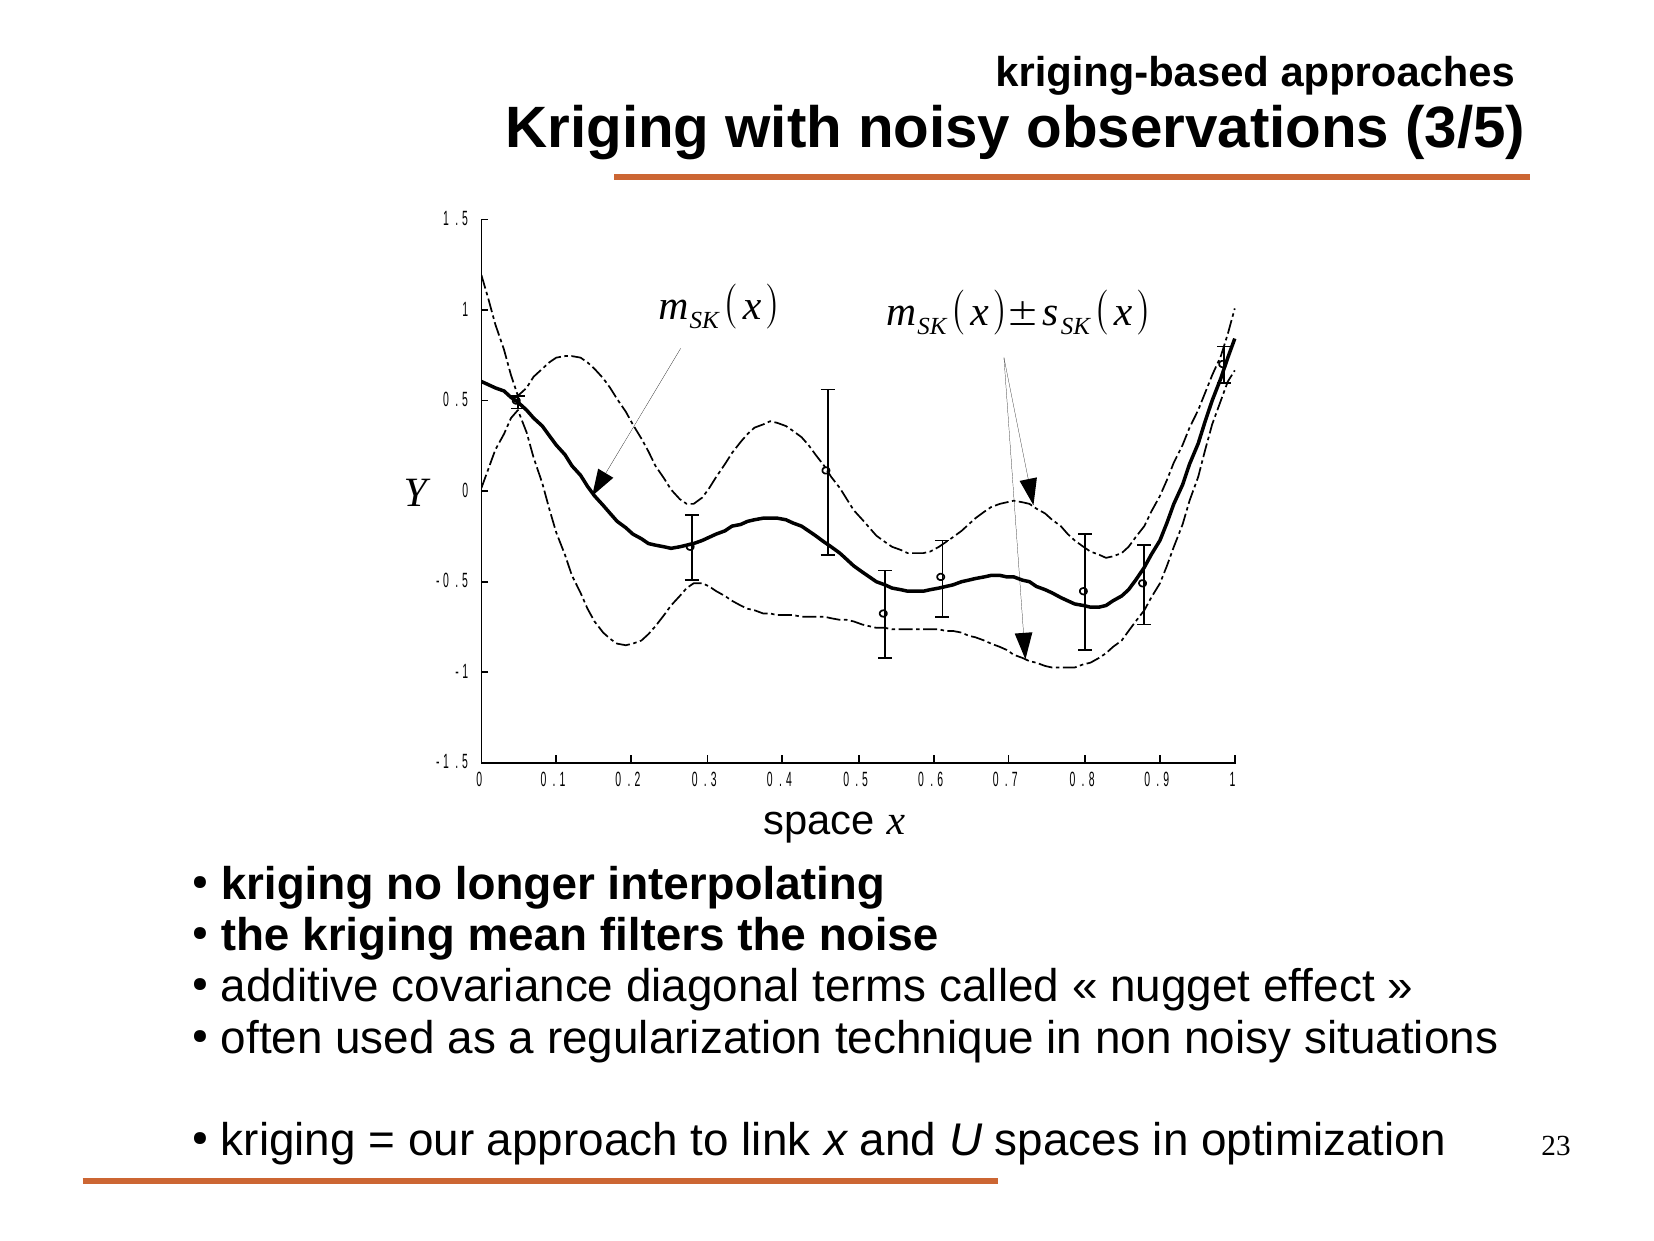

kriging-based approaches
Kriging with noisy observations (3/5)
Y
space x
 kriging no longer interpolating
 the kriging mean filters the noise
 additive covariance diagonal terms called « nugget effect »
 often used as a regularization technique in non noisy situations
 kriging = our approach to link x and U spaces in optimization
23